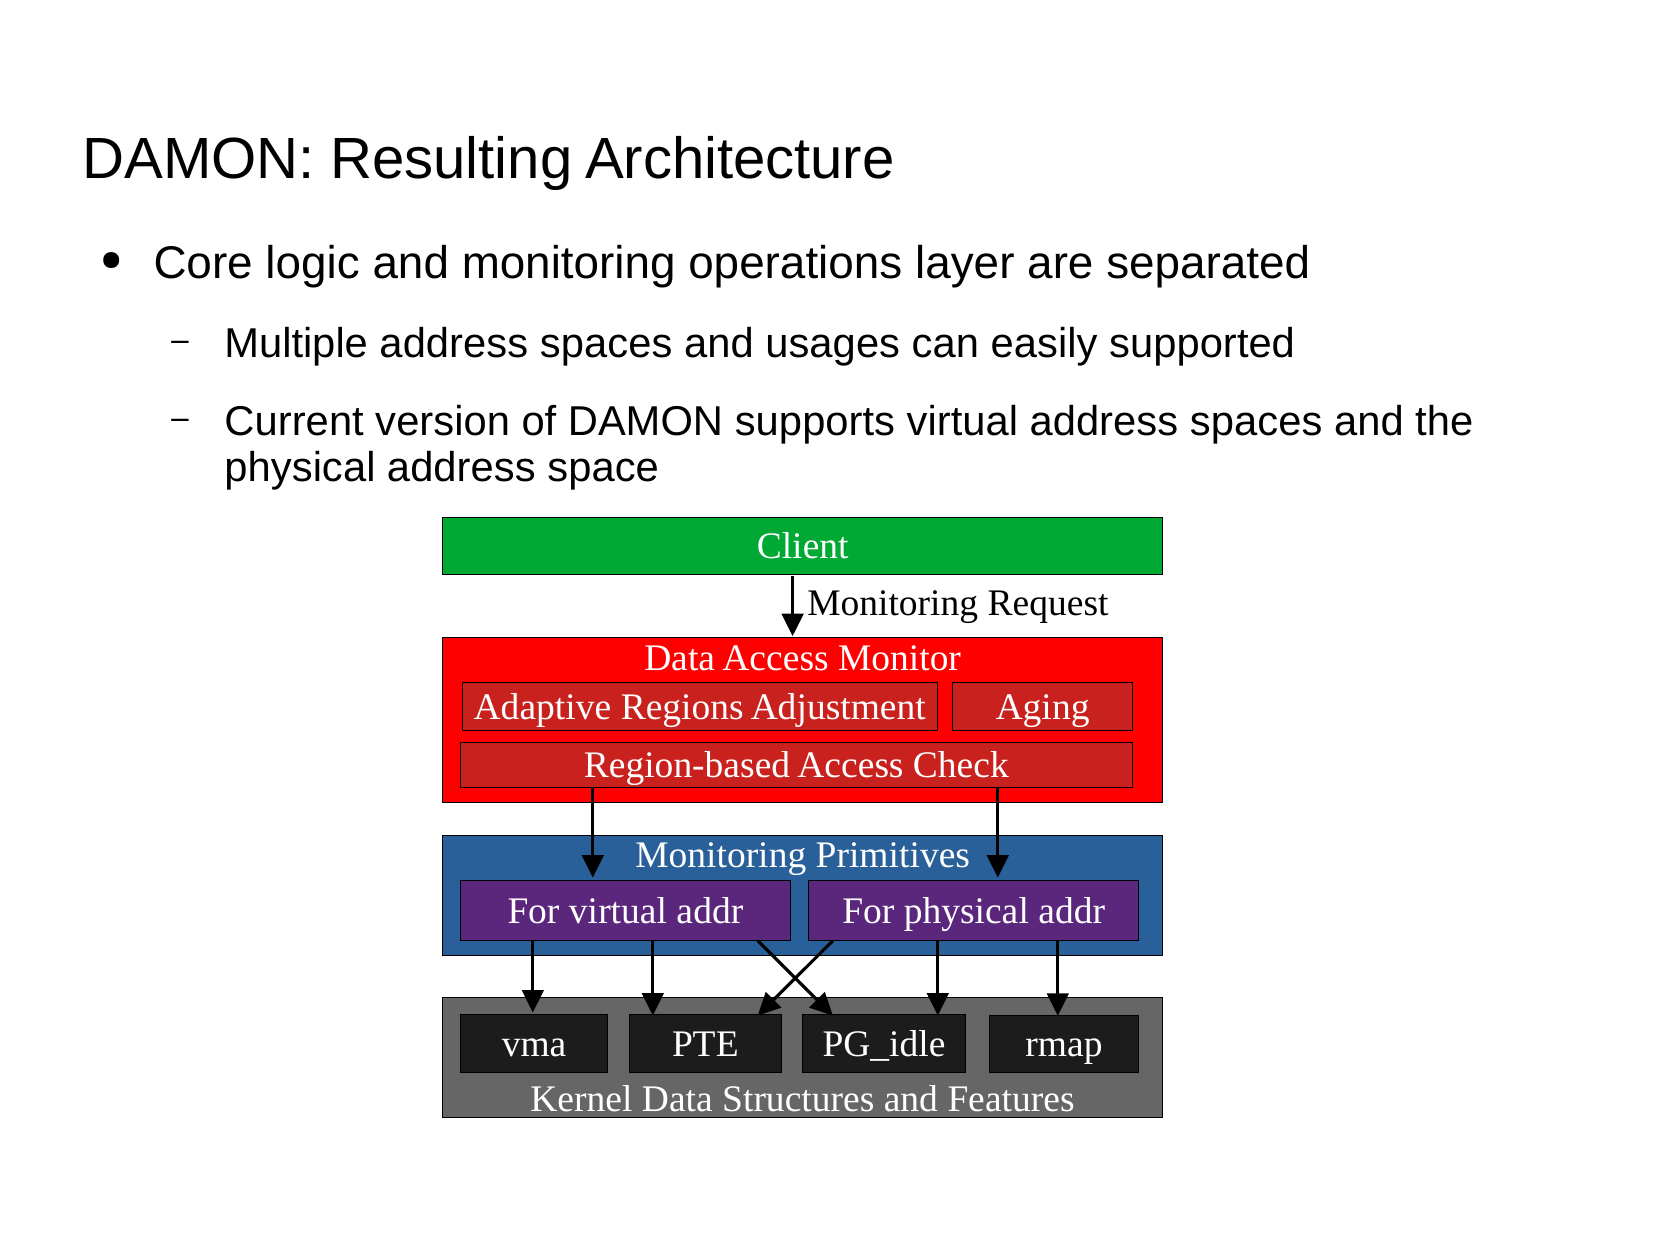

# DAMON: Resulting Architecture
Core logic and monitoring operations layer are separated
Multiple address spaces and usages can easily supported
Current version of DAMON supports virtual address spaces and the physical address space
Client
Monitoring Request
Data Access Monitor
Adaptive Regions Adjustment
Aging
Region-based Access Check
Monitoring Primitives
For virtual addr
For physical addr
Kernel Data Structures and Features
vma
PTE
PG_idle
rmap